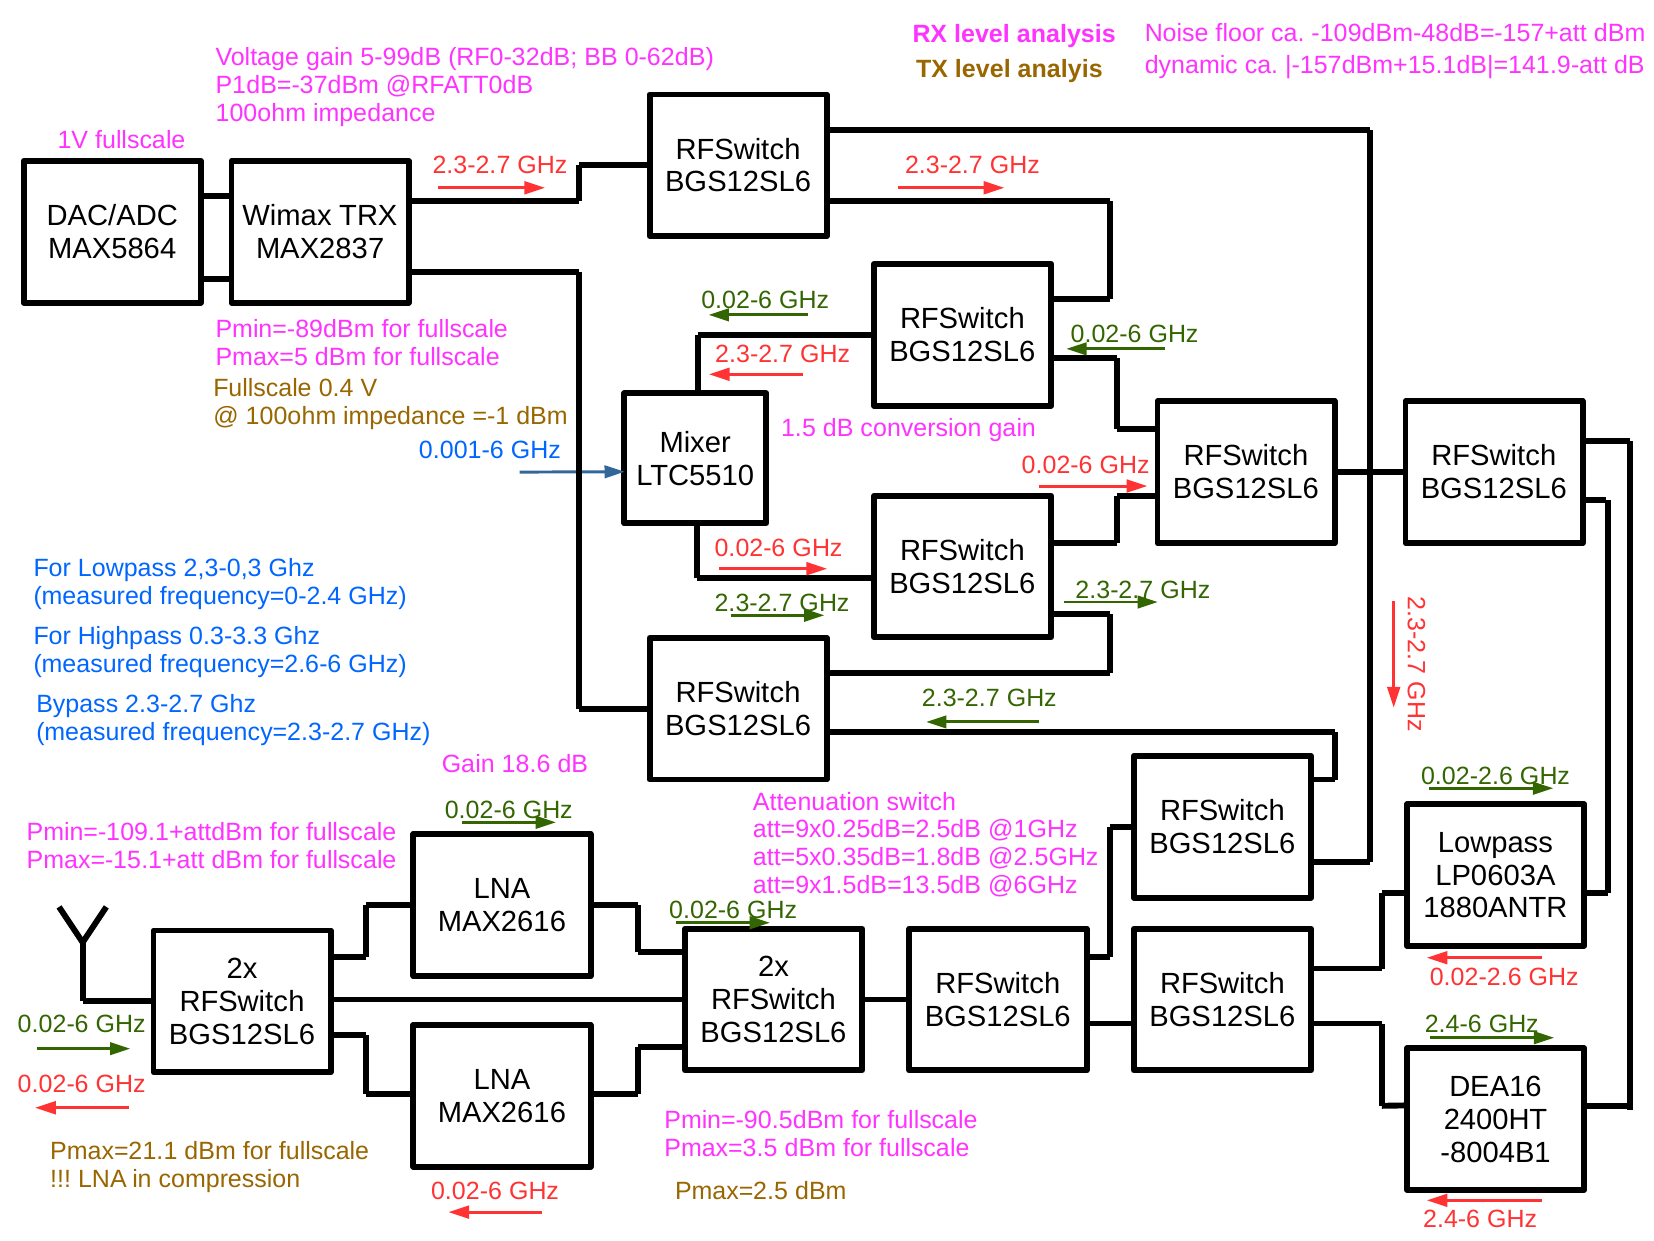

Noise floor ca. -109dBm-48dB=-157+att dBm
RX level analysis
Voltage gain 5-99dB (RF0-32dB; BB 0-62dB)
P1dB=-37dBm @RFATT0dB
100ohm impedance
dynamic ca. |-157dBm+15.1dB|=141.9-att dB
TX level analyis
RFSwitch
BGS12SL6
1V fullscale
2.3-2.7 GHz
2.3-2.7 GHz
DAC/ADC
MAX5864
Wimax TRX
MAX2837
RFSwitch
BGS12SL6
0.02-6 GHz
Pmin=-89dBm for fullscale
Pmax=5 dBm for fullscale
0.02-6 GHz
2.3-2.7 GHz
Fullscale 0.4 V
@ 100ohm impedance =-1 dBm
Mixer
LTC5510
RFSwitch
BGS12SL6
RFSwitch
BGS12SL6
1.5 dB conversion gain
0.001-6 GHz
0.02-6 GHz
RFSwitch
BGS12SL6
0.02-6 GHz
For Lowpass 2,3-0,3 Ghz
(measured frequency=0-2.4 GHz)
2.3-2.7 GHz
2.3-2.7 GHz
For Highpass 0.3-3.3 Ghz
(measured frequency=2.6-6 GHz)
RFSwitch
BGS12SL6
2.3-2.7 GHz
2.3-2.7 GHz
Bypass 2.3-2.7 Ghz
(measured frequency=2.3-2.7 GHz)
Gain 18.6 dB
0.02-2.6 GHz
RFSwitch
BGS12SL6
Attenuation switch
att=9x0.25dB=2.5dB @1GHz
att=5x0.35dB=1.8dB @2.5GHz
att=9x1.5dB=13.5dB @6GHz
0.02-6 GHz
Lowpass
LP0603A
1880ANTR
Pmin=-109.1+attdBm for fullscale
Pmax=-15.1+att dBm for fullscale
LNA
MAX2616
0.02-6 GHz
2x
RFSwitch
BGS12SL6
RFSwitch
BGS12SL6
RFSwitch
BGS12SL6
2x
RFSwitch
BGS12SL6
0.02-2.6 GHz
2.4-6 GHz
0.02-6 GHz
LNA
MAX2616
DEA16
2400HT
-8004B1
0.02-6 GHz
Pmin=-90.5dBm for fullscale
Pmax=3.5 dBm for fullscale
Pmax=21.1 dBm for fullscale
!!! LNA in compression
0.02-6 GHz
Pmax=2.5 dBm
2.4-6 GHz